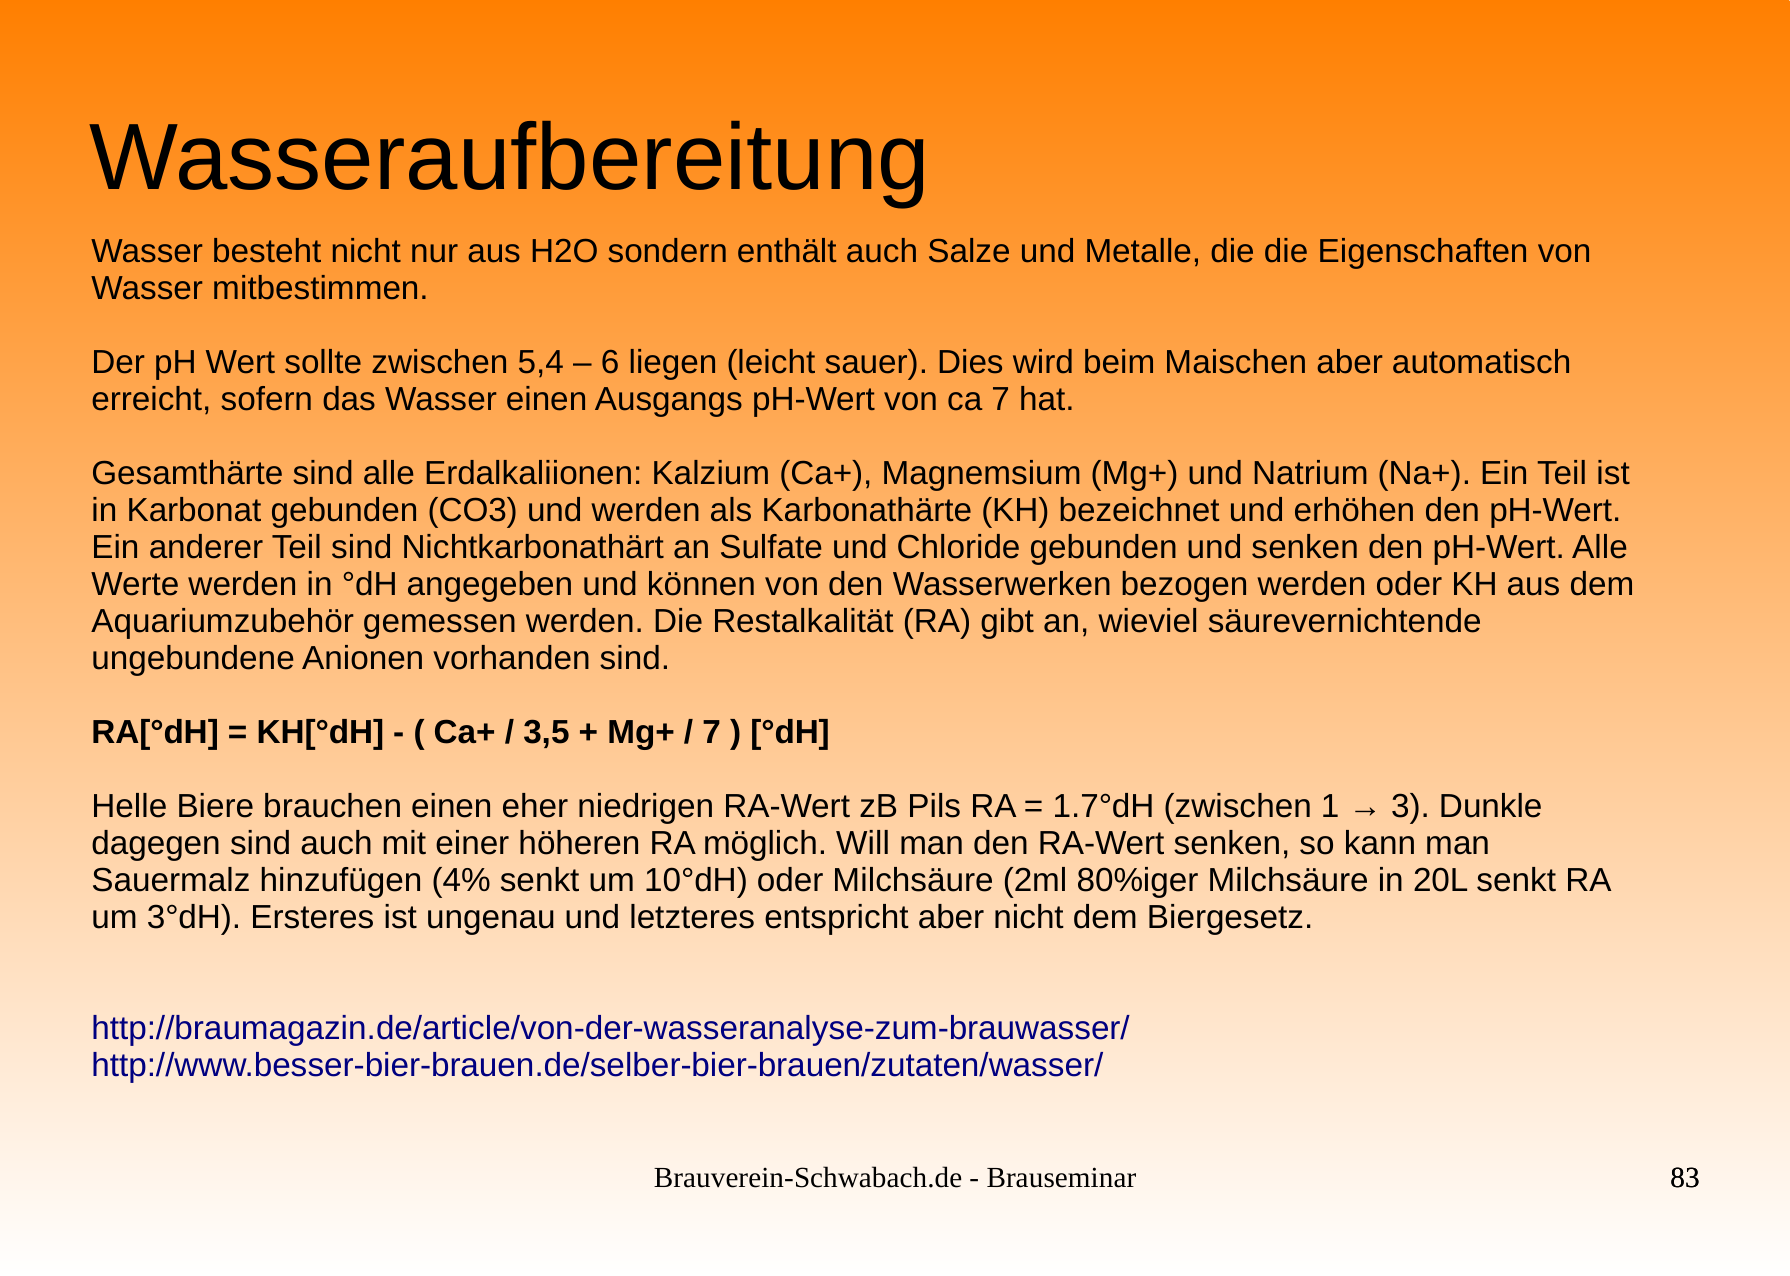

# Wasseraufbereitung
Wasser besteht nicht nur aus H2O sondern enthält auch Salze und Metalle, die die Eigenschaften von Wasser mitbestimmen.
Der pH Wert sollte zwischen 5,4 – 6 liegen (leicht sauer). Dies wird beim Maischen aber automatisch erreicht, sofern das Wasser einen Ausgangs pH-Wert von ca 7 hat.
Gesamthärte sind alle Erdalkaliionen: Kalzium (Ca+), Magnemsium (Mg+) und Natrium (Na+). Ein Teil ist in Karbonat gebunden (CO3) und werden als Karbonathärte (KH) bezeichnet und erhöhen den pH-Wert. Ein anderer Teil sind Nichtkarbonathärt an Sulfate und Chloride gebunden und senken den pH-Wert. Alle Werte werden in °dH angegeben und können von den Wasserwerken bezogen werden oder KH aus dem Aquariumzubehör gemessen werden. Die Restalkalität (RA) gibt an, wieviel säurevernichtende ungebundene Anionen vorhanden sind.
RA[°dH] = KH[°dH] - ( Ca+ / 3,5 + Mg+ / 7 ) [°dH]
Helle Biere brauchen einen eher niedrigen RA-Wert zB Pils RA = 1.7°dH (zwischen 1 → 3). Dunkle dagegen sind auch mit einer höheren RA möglich. Will man den RA-Wert senken, so kann man Sauermalz hinzufügen (4% senkt um 10°dH) oder Milchsäure (2ml 80%iger Milchsäure in 20L senkt RA um 3°dH). Ersteres ist ungenau und letzteres entspricht aber nicht dem Biergesetz.
http://braumagazin.de/article/von-der-wasseranalyse-zum-brauwasser/
http://www.besser-bier-brauen.de/selber-bier-brauen/zutaten/wasser/
Brauverein-Schwabach.de - Brauseminar
83